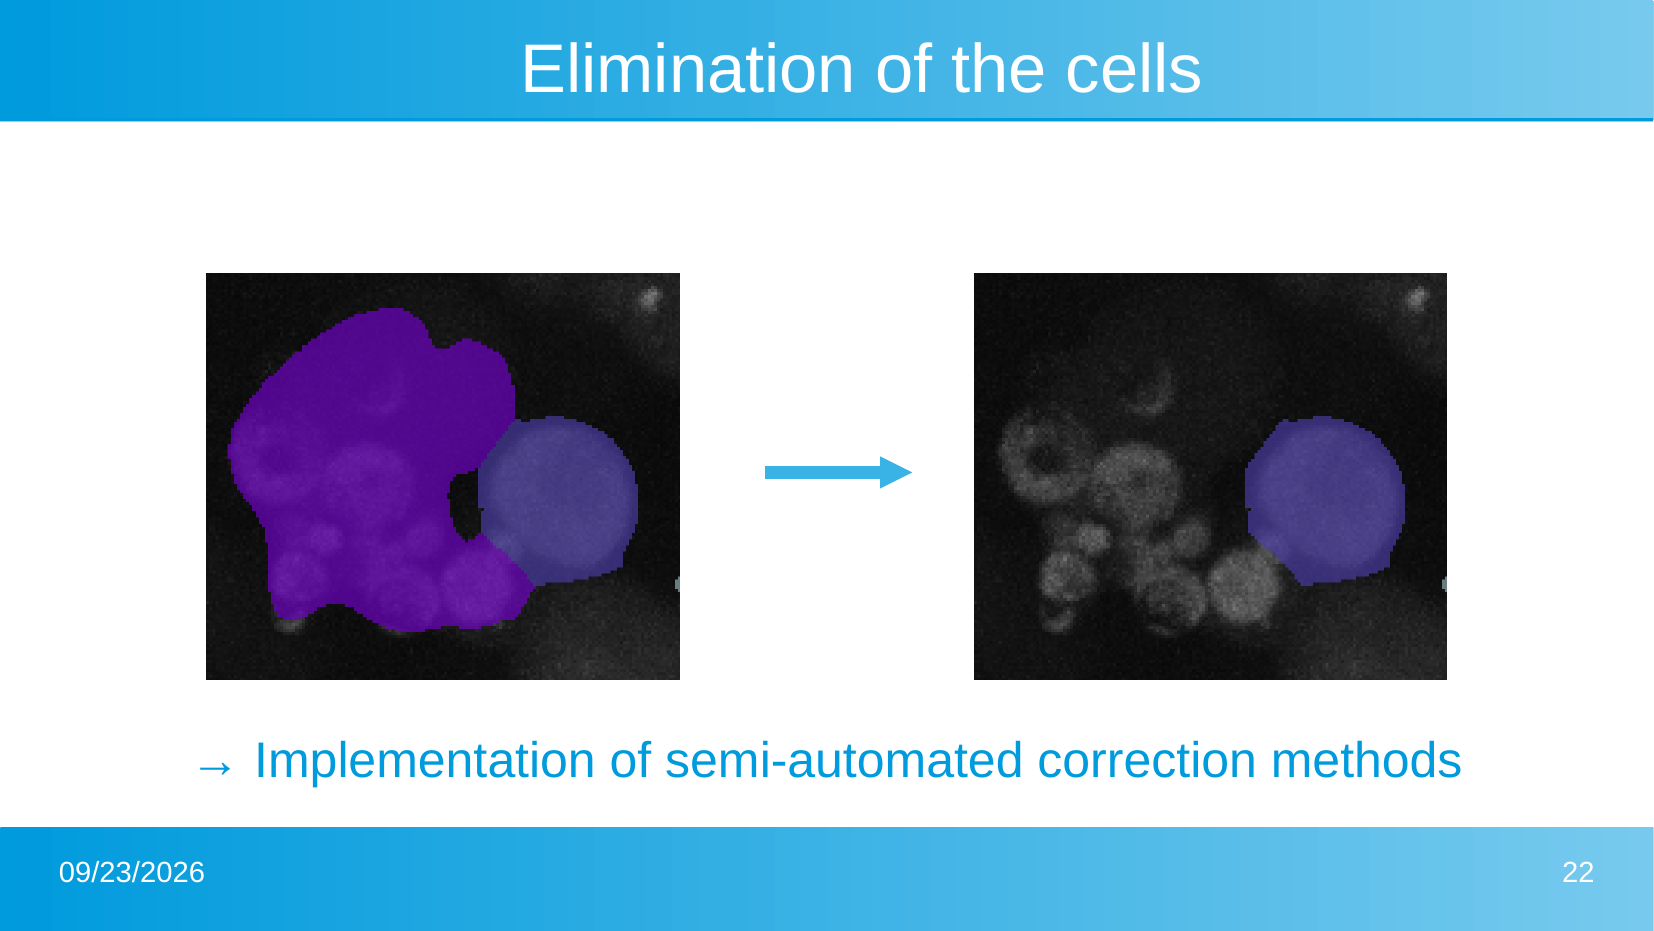

# Elimination of the cells
→ Implementation of semi-automated correction methods
22